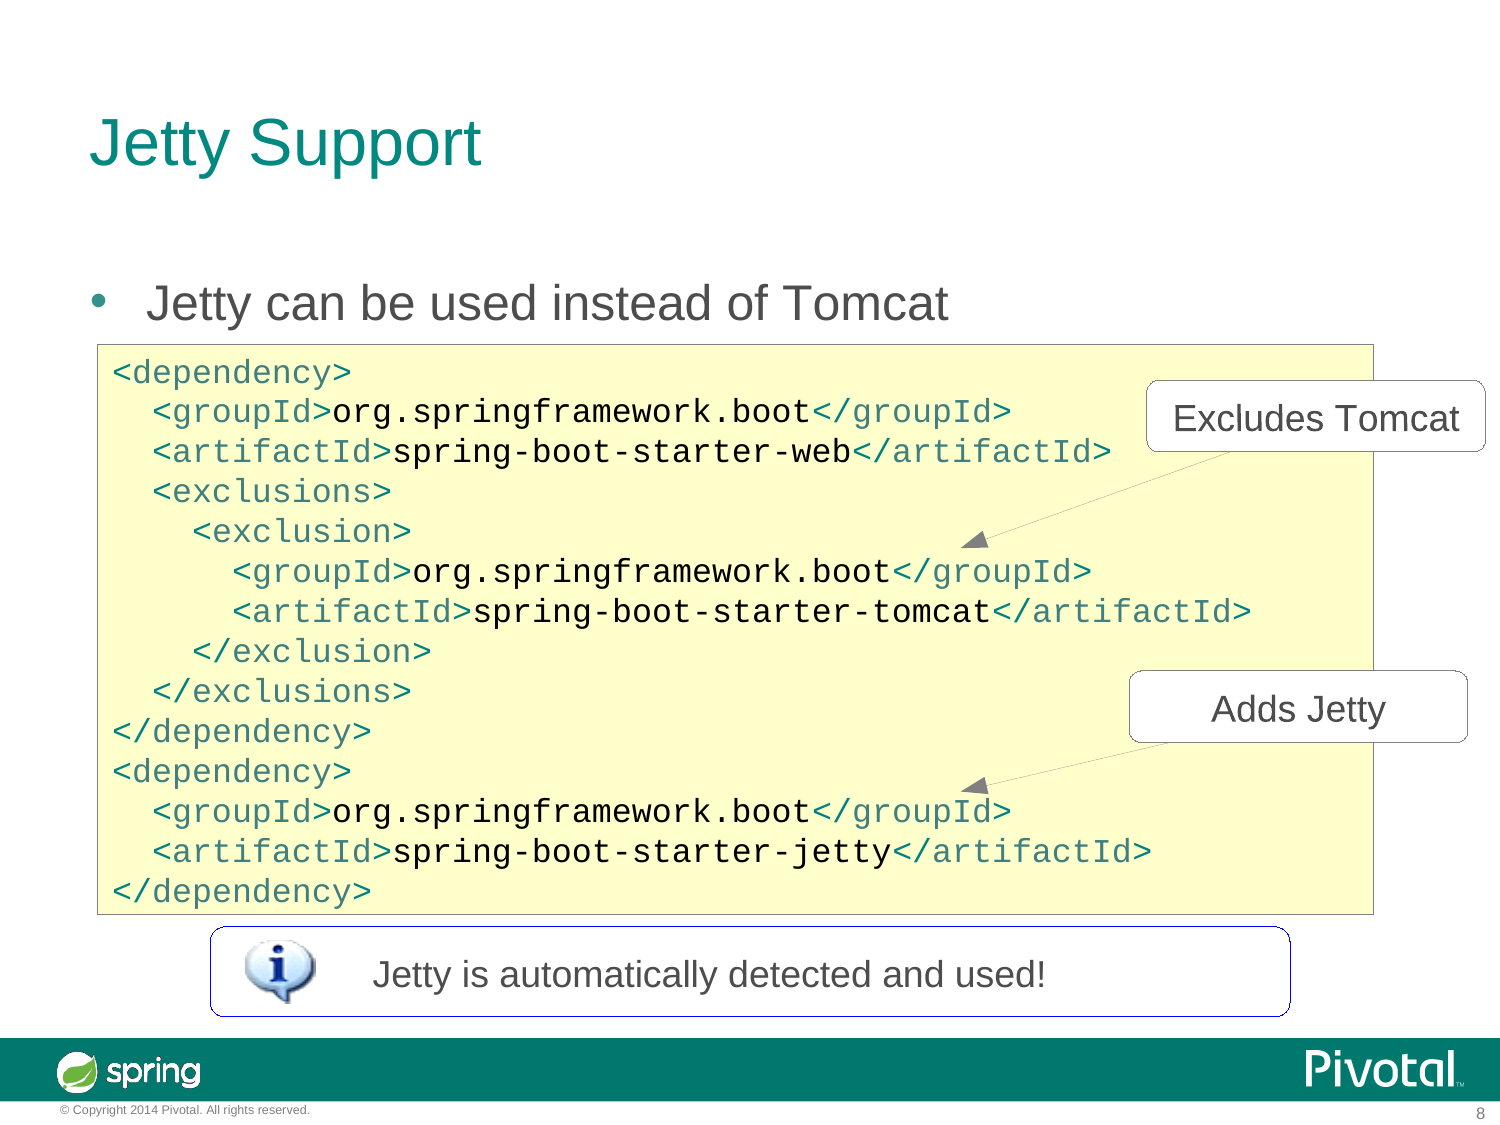

# Jetty Support
Jetty can be used instead of Tomcat
<dependency>
 <groupId>org.springframework.boot</groupId>
 <artifactId>spring-boot-starter-web</artifactId>
 <exclusions>
 <exclusion>
 <groupId>org.springframework.boot</groupId>
 <artifactId>spring-boot-starter-tomcat</artifactId>
 </exclusion>
 </exclusions>
</dependency>
<dependency>
 <groupId>org.springframework.boot</groupId>
 <artifactId>spring-boot-starter-jetty</artifactId>
</dependency>
Excludes Tomcat
Adds Jetty
Jetty is automatically detected and used!